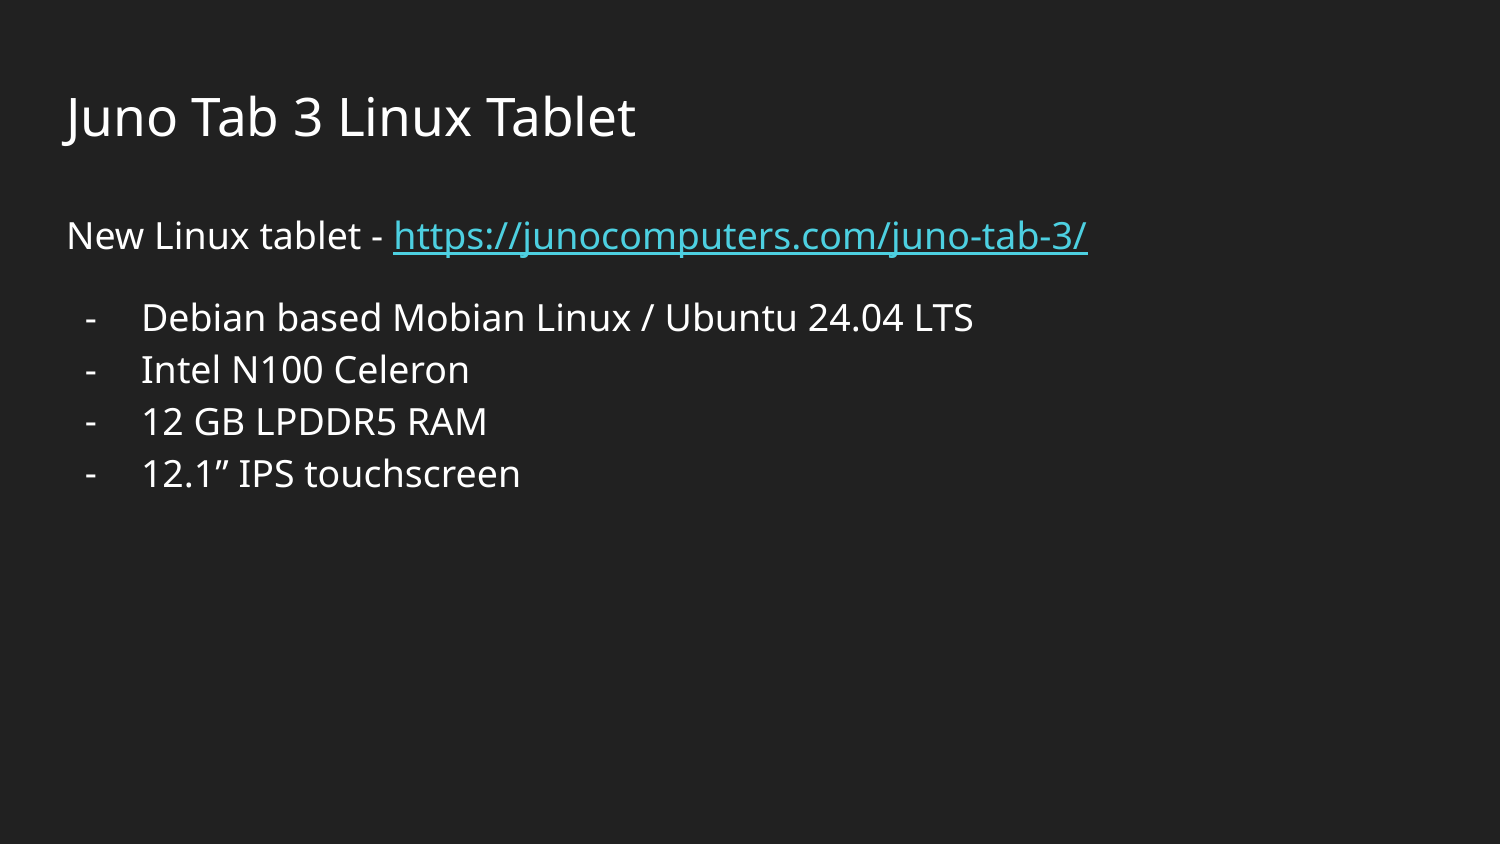

# Juno Tab 3 Linux Tablet
New Linux tablet - https://junocomputers.com/juno-tab-3/
Debian based Mobian Linux / Ubuntu 24.04 LTS
Intel N100 Celeron
12 GB LPDDR5 RAM
12.1” IPS touchscreen